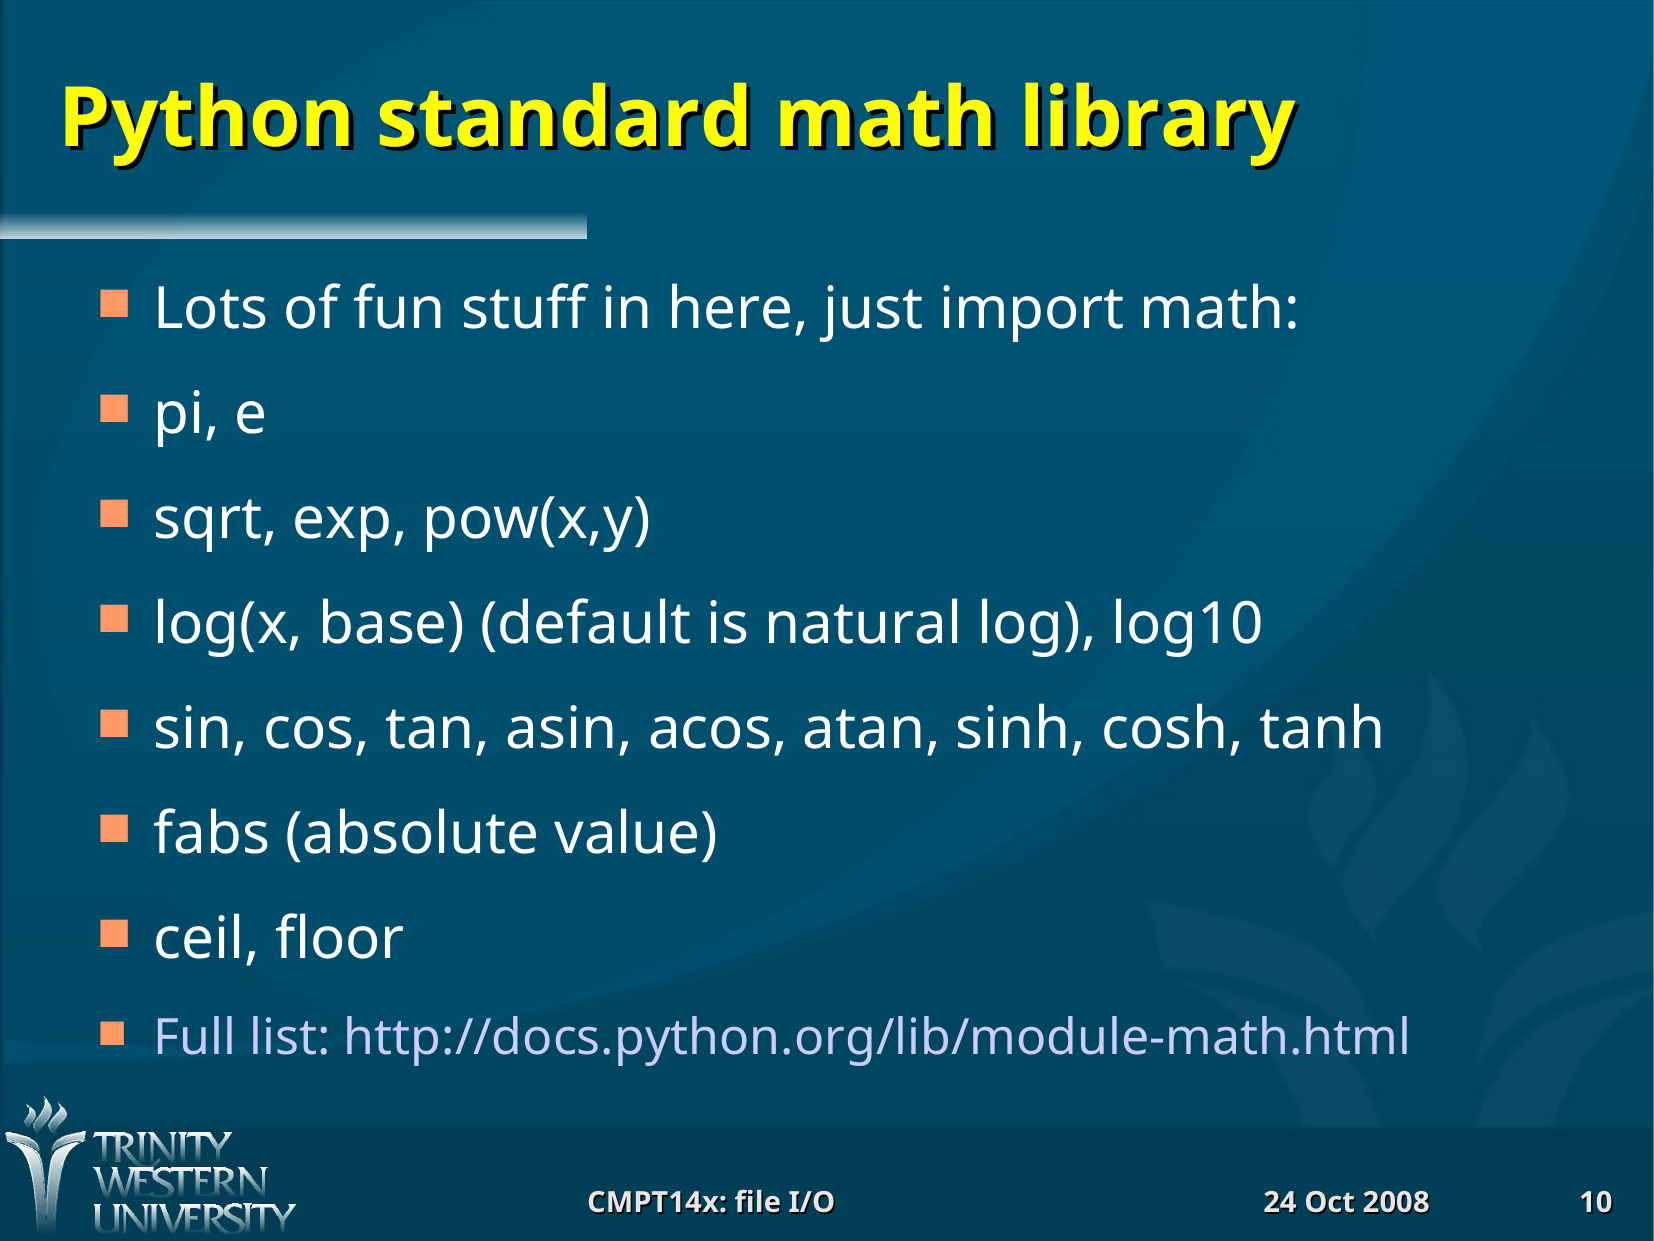

# Python standard math library
Lots of fun stuff in here, just import math:
pi, e
sqrt, exp, pow(x,y)
log(x, base) (default is natural log), log10
sin, cos, tan, asin, acos, atan, sinh, cosh, tanh
fabs (absolute value)
ceil, floor
Full list: http://docs.python.org/lib/module-math.html
CMPT14x: file I/O
24 Oct 2008
10